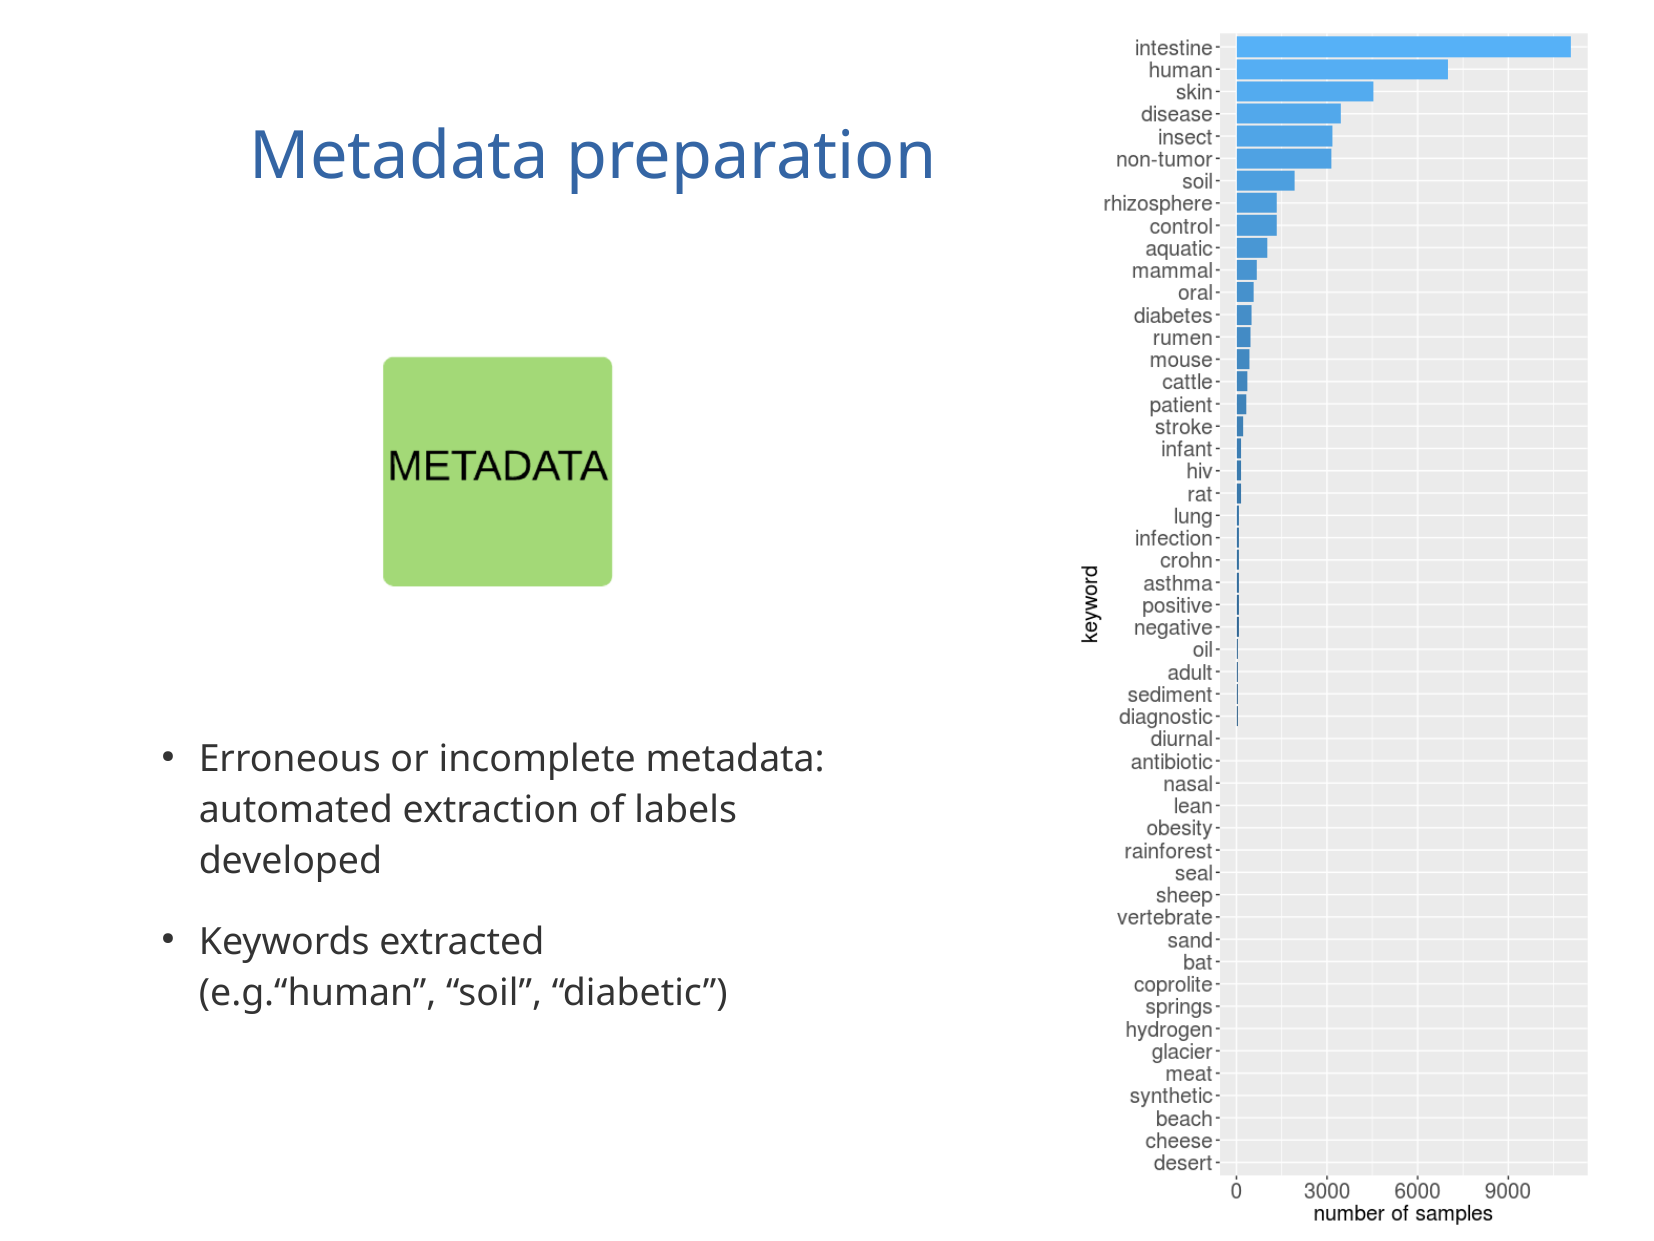

# Metadata preparation
Erroneous or incomplete metadata: automated extraction of labels developed
Keywords extracted
(e.g.“human”, “soil”, “diabetic”)
Entered manually